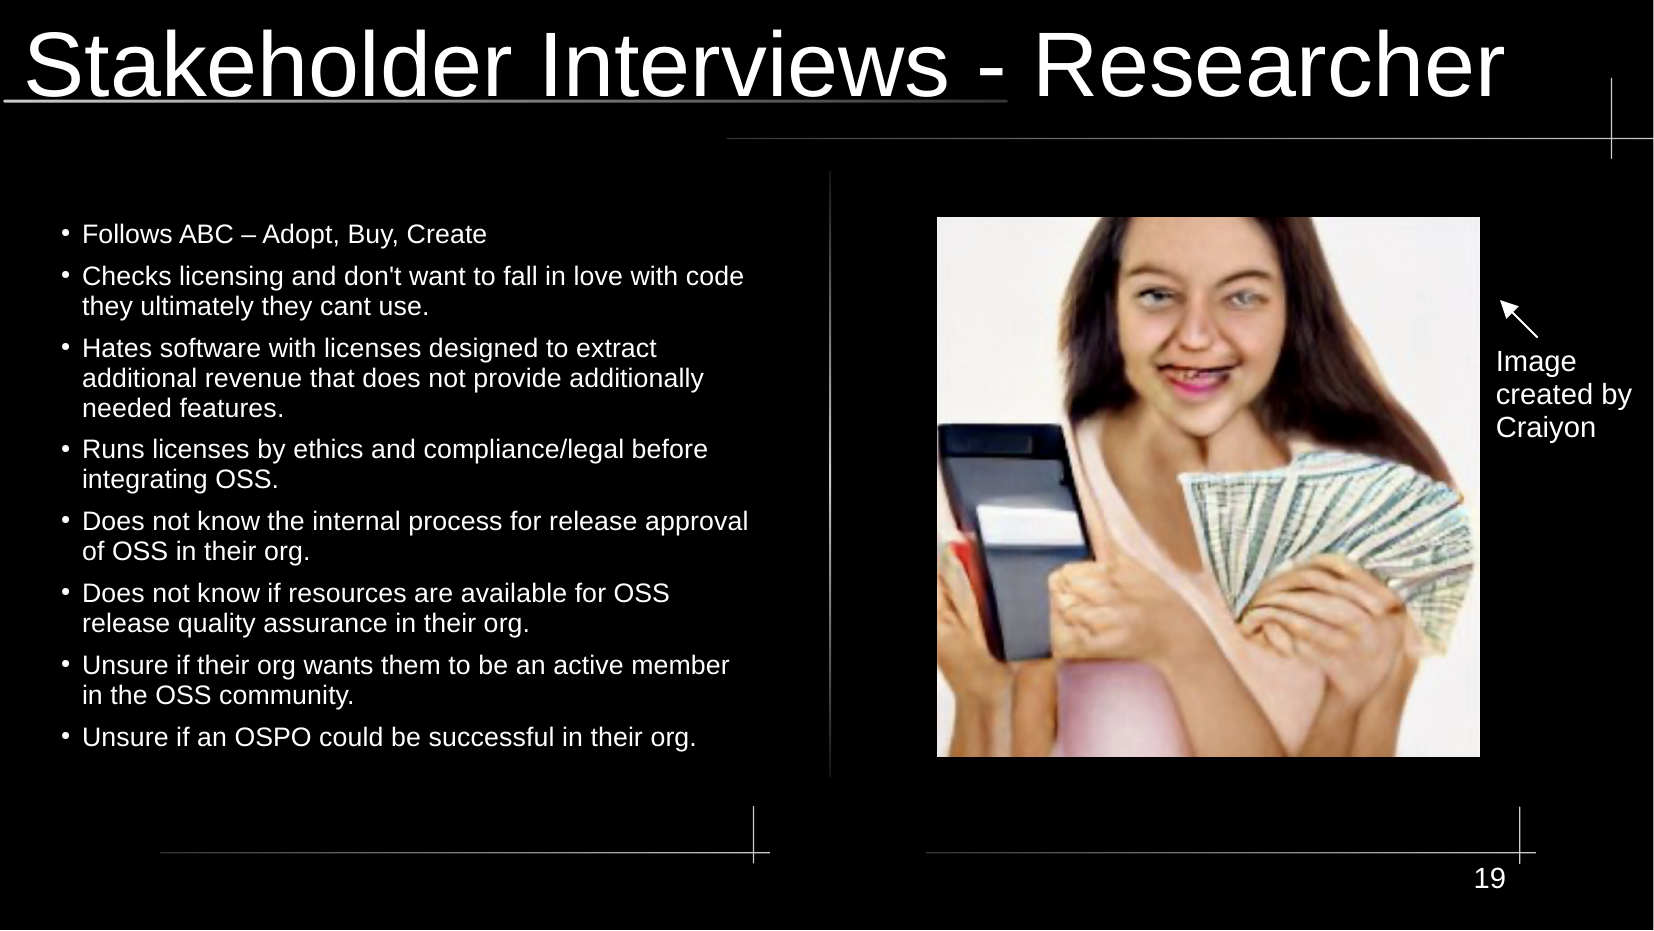

# Stakeholder Interviews - Researcher
Follows ABC – Adopt, Buy, Create
Checks licensing and don't want to fall in love with code they ultimately they cant use.
Hates software with licenses designed to extract additional revenue that does not provide additionally needed features.
Runs licenses by ethics and compliance/legal before integrating OSS.
Does not know the internal process for release approval of OSS in their org.
Does not know if resources are available for OSS release quality assurance in their org.
Unsure if their org wants them to be an active member in the OSS community.
Unsure if an OSPO could be successful in their org.
Image
created by
Craiyon
19